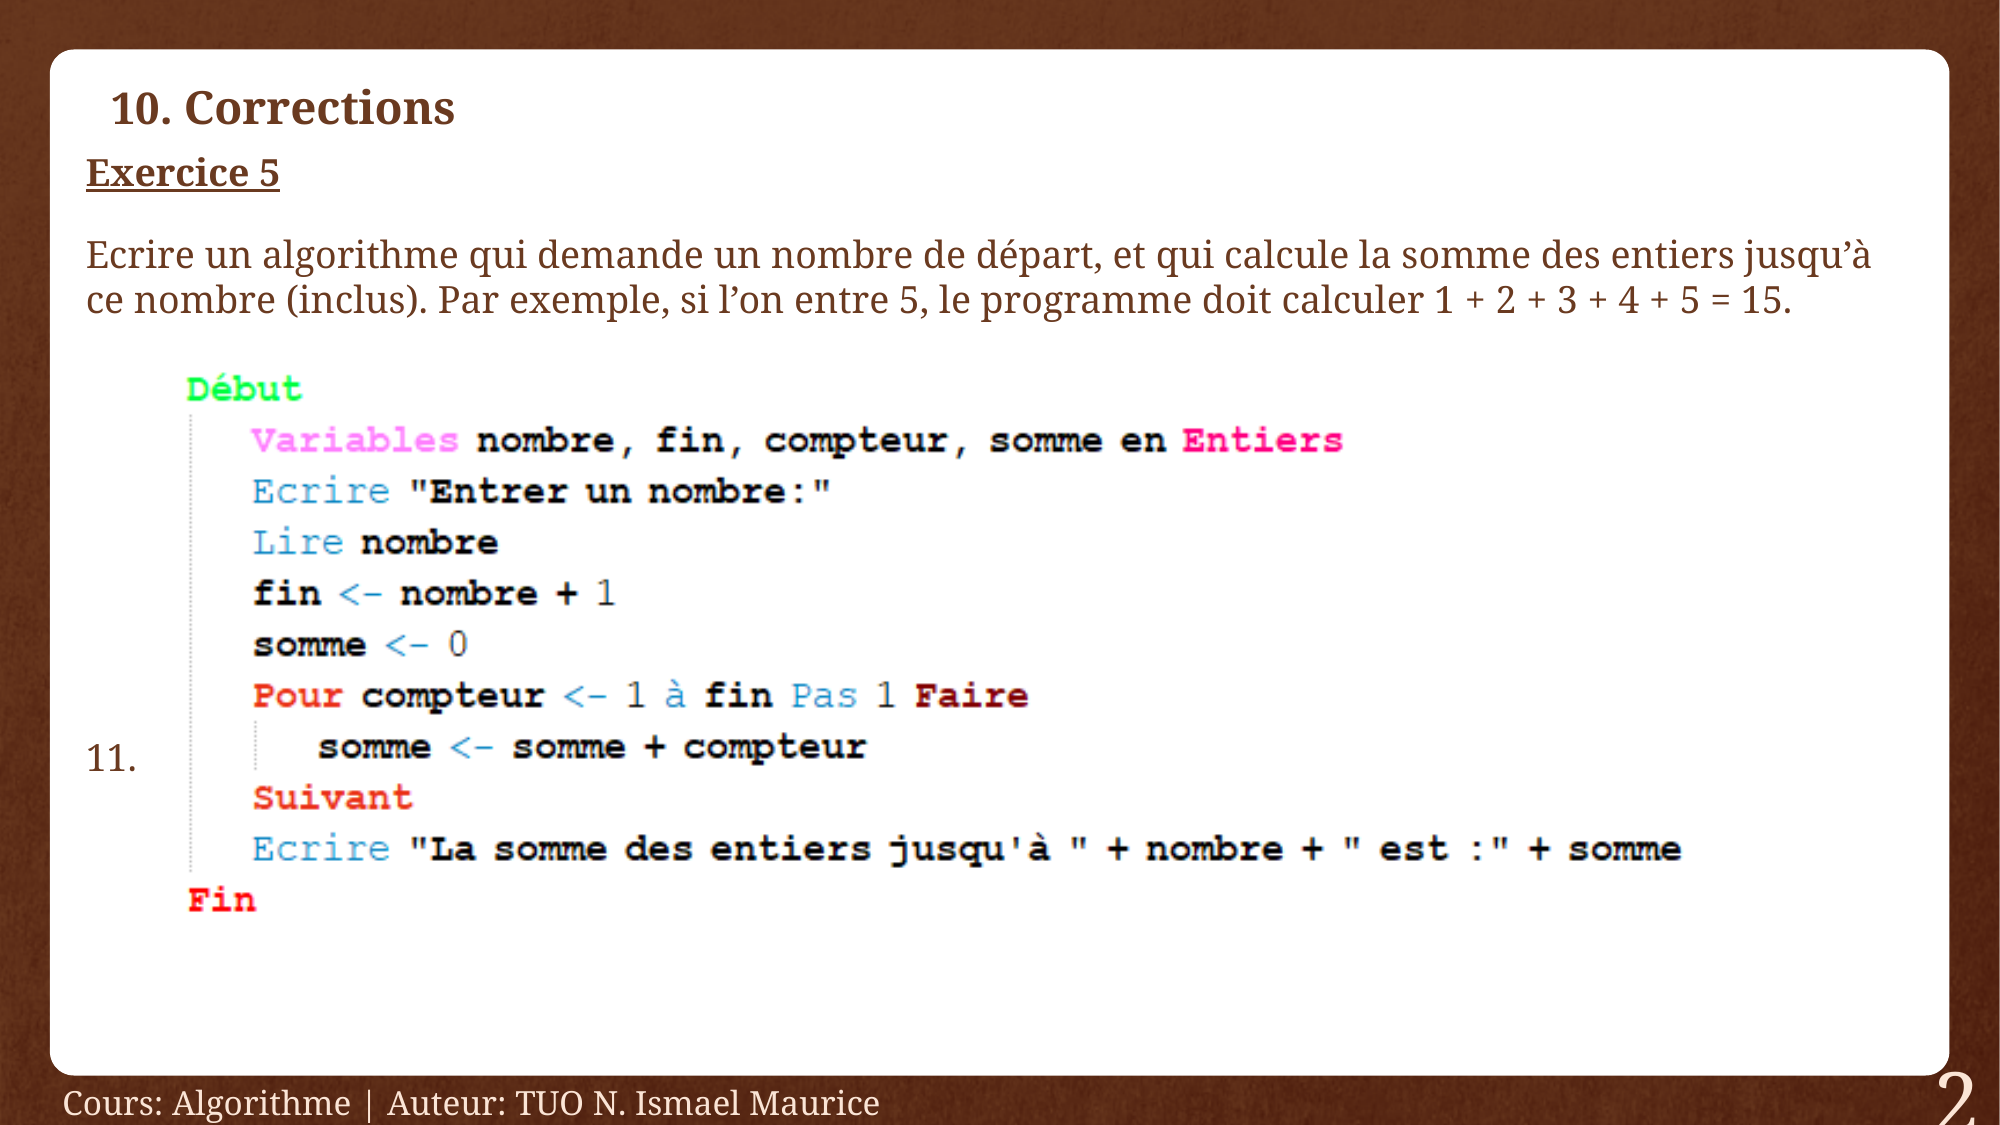

10. Corrections
# Exercice 5
Ecrire un algorithme qui demande un nombre de départ, et qui calcule la somme des entiers jusqu’à ce nombre (inclus). Par exemple, si l’on entre 5, le programme doit calculer 1 + 2 + 3 + 4 + 5 = 15.
Cours: Algorithme | Auteur: TUO N. Ismael Maurice